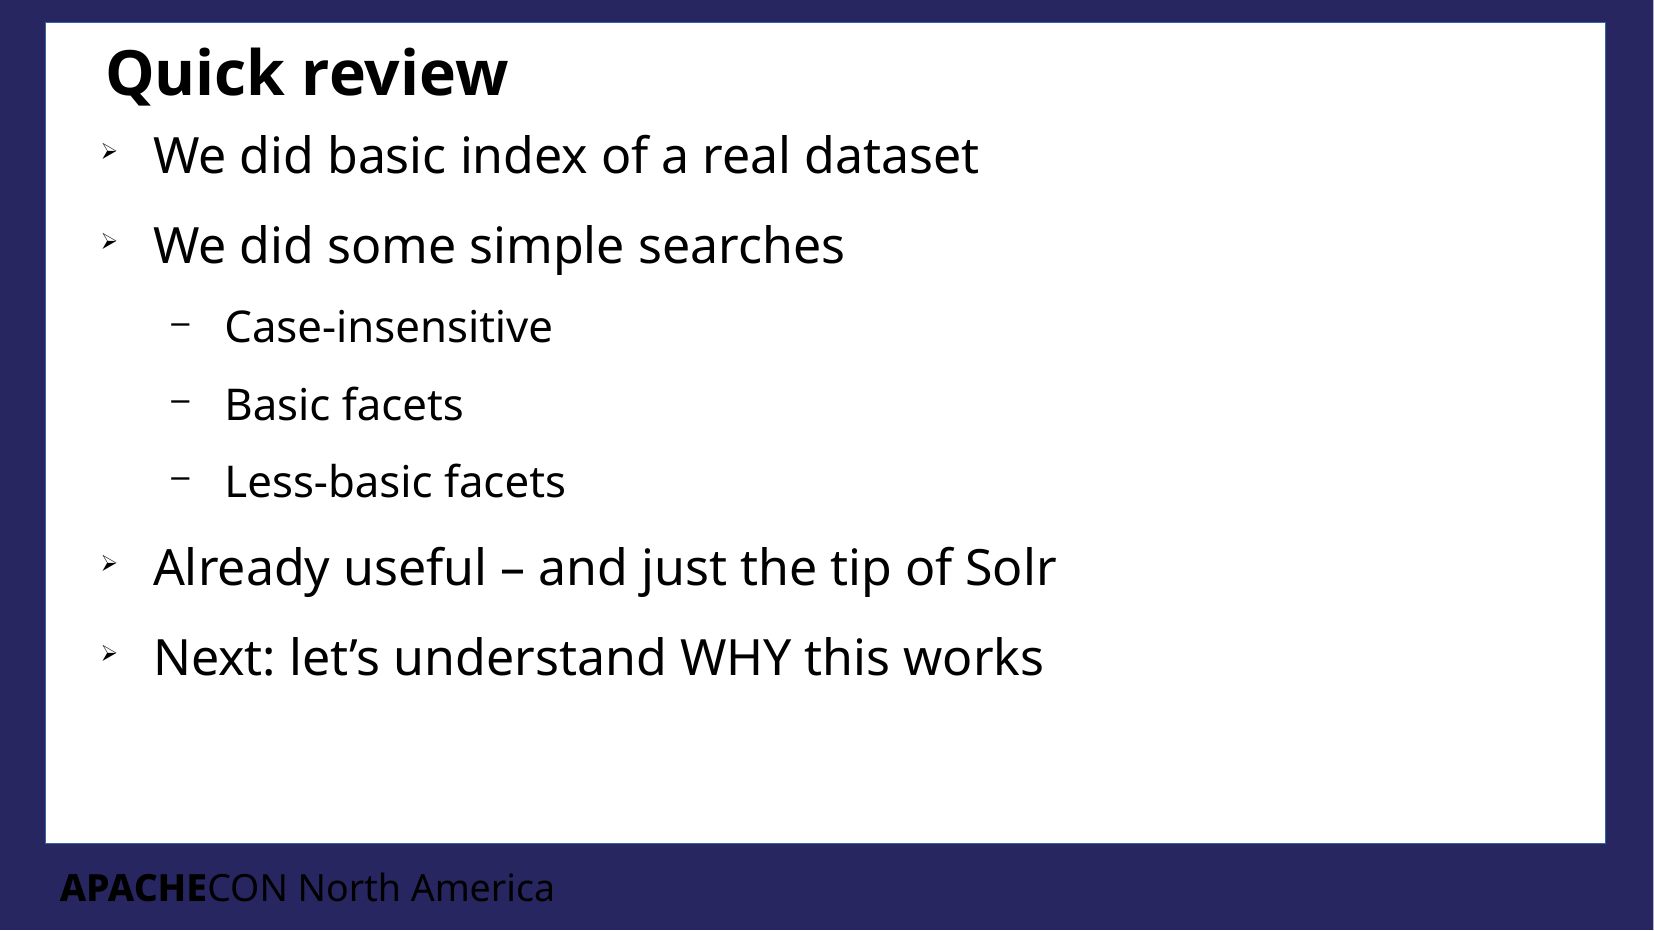

# Quick review
We did basic index of a real dataset
We did some simple searches
Case-insensitive
Basic facets
Less-basic facets
Already useful – and just the tip of Solr
Next: let’s understand WHY this works